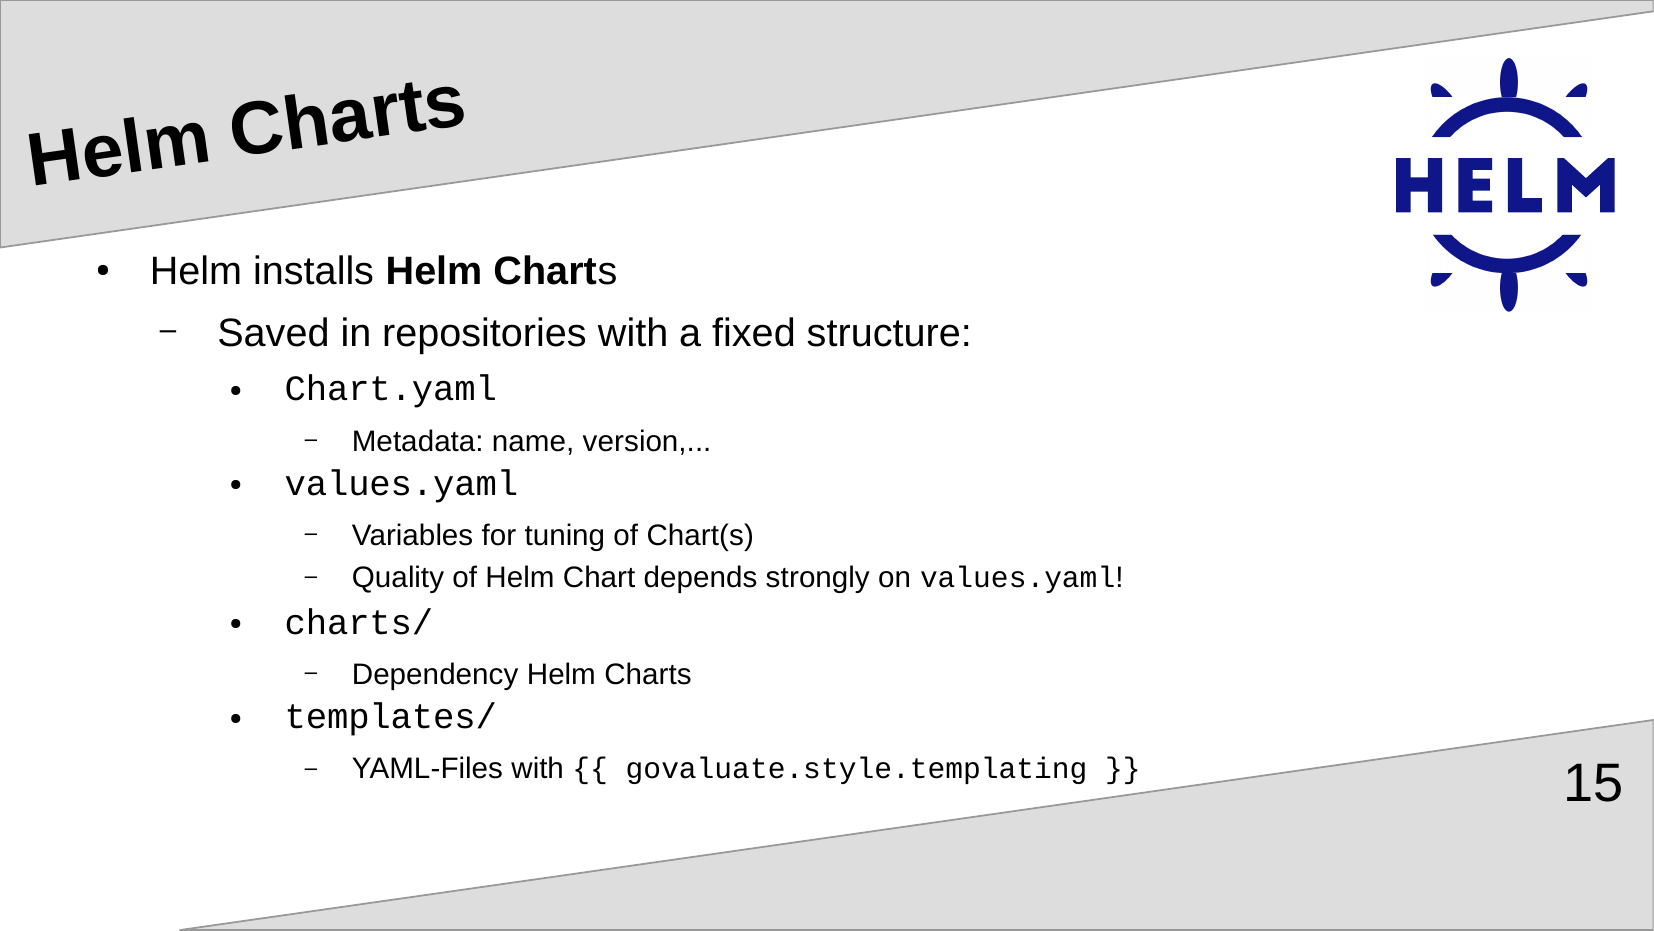

# Helm Charts
Helm installs Helm Charts
Saved in repositories with a fixed structure:
Chart.yaml
Metadata: name, version,...
values.yaml
Variables for tuning of Chart(s)
Quality of Helm Chart depends strongly on values.yaml!
charts/
Dependency Helm Charts
templates/
YAML-Files with {{ govaluate.style.templating }}
15